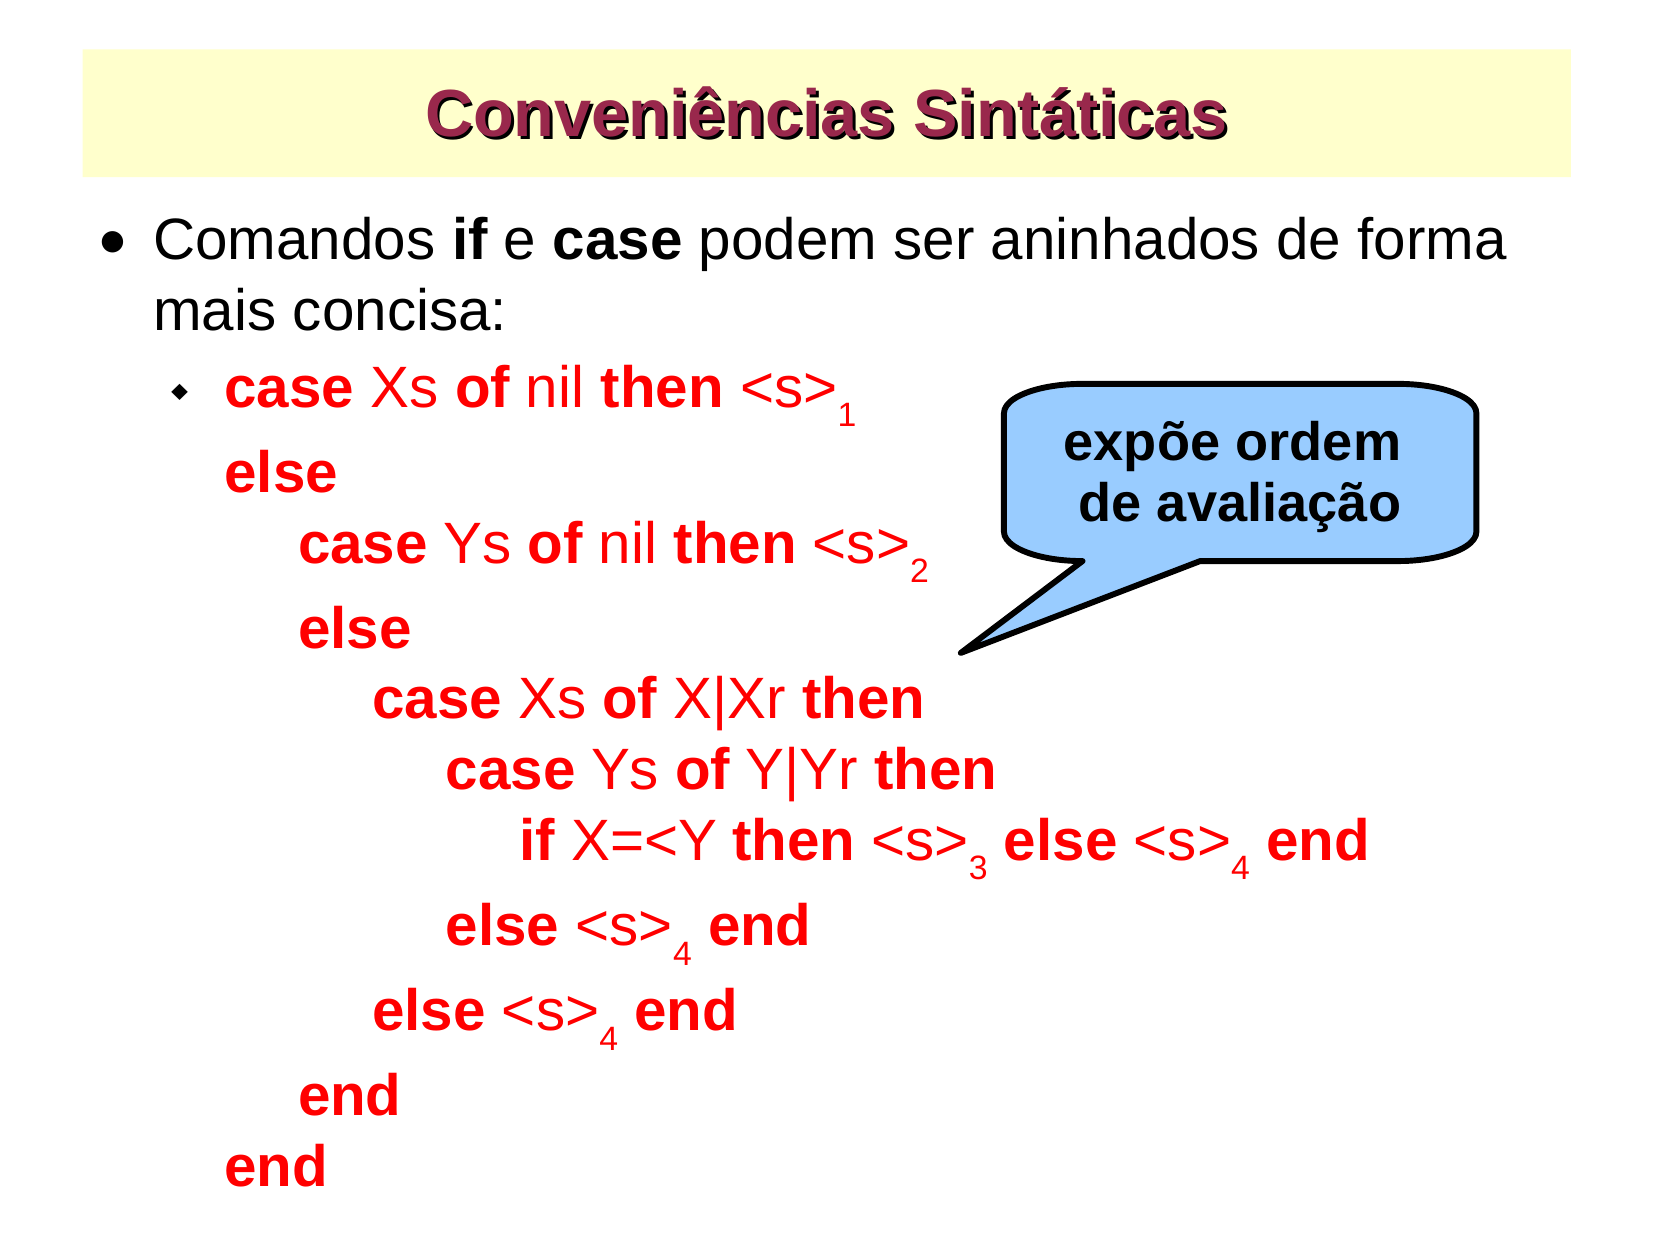

# Conveniências Sintáticas
Comandos if e case podem ser aninhados de forma mais concisa:
case Xs of nil then <s>1
else
	case Ys of nil then <s>2
	else
		case Xs of X|Xr then
			case Ys of Y|Yr then
				if X=<Y then <s>3 else <s>4 end
			else <s>4 end
		else <s>4 end
	end
end
expõe ordem
de avaliação